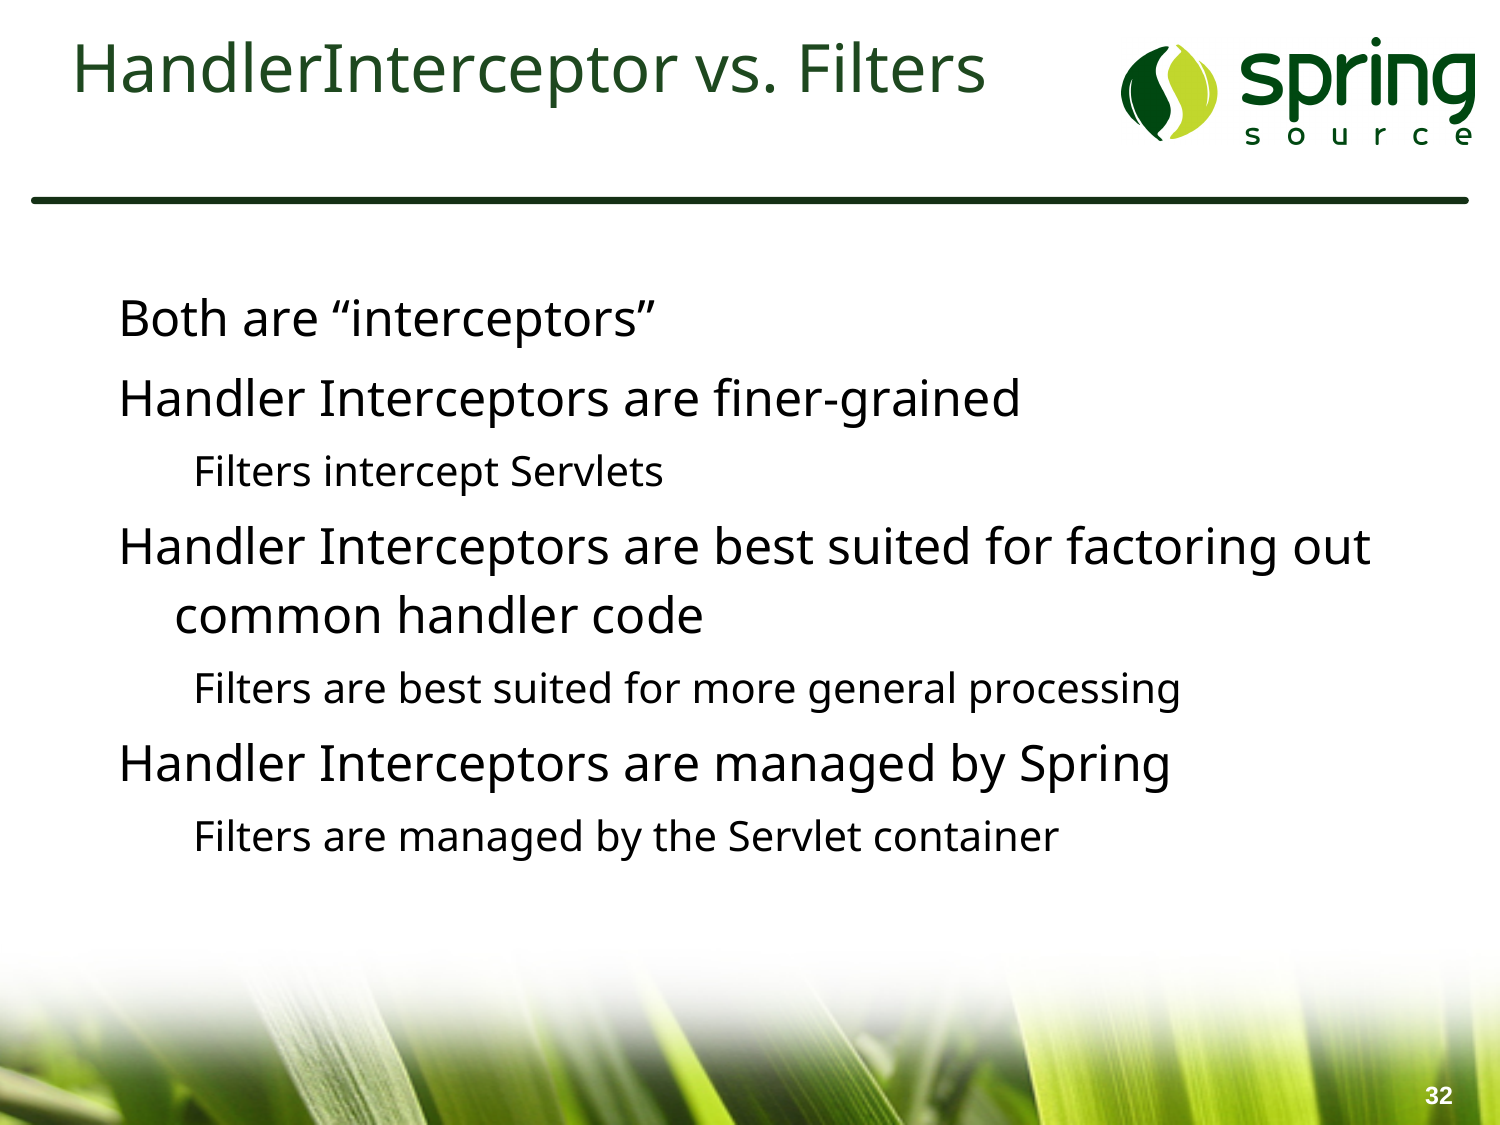

# HandlerInterceptor vs. Filters
Both are “interceptors”
Handler Interceptors are finer-grained
Filters intercept Servlets
Handler Interceptors are best suited for factoring out common handler code
Filters are best suited for more general processing
Handler Interceptors are managed by Spring
Filters are managed by the Servlet container